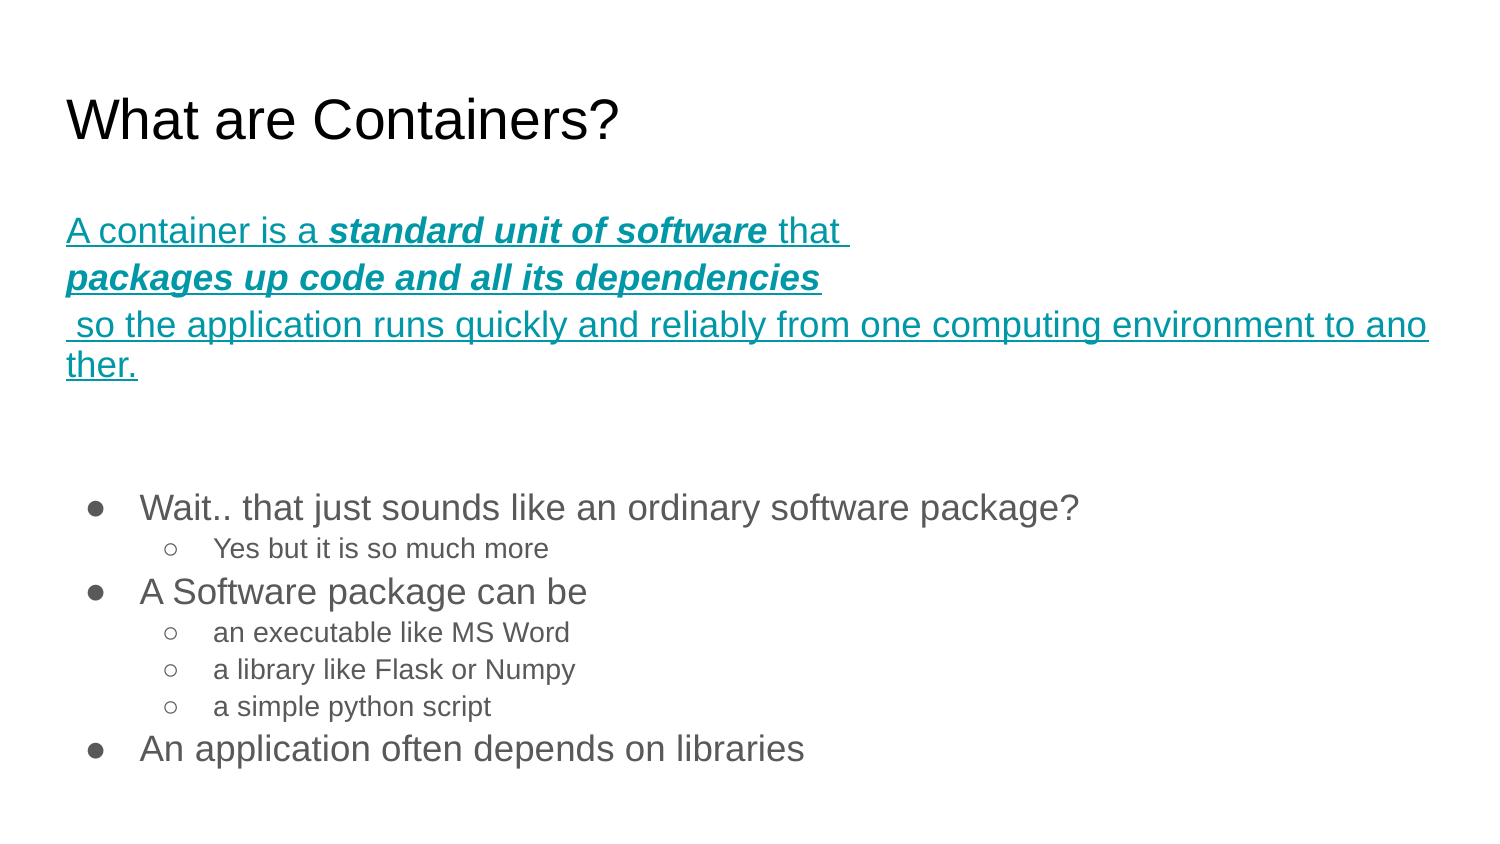

# What are Containers?
A container is a standard unit of software that packages up code and all its dependencies so the application runs quickly and reliably from one computing environment to another.
Wait.. that just sounds like an ordinary software package?
Yes but it is so much more
A Software package can be
an executable like MS Word
a library like Flask or Numpy
a simple python script
An application often depends on libraries